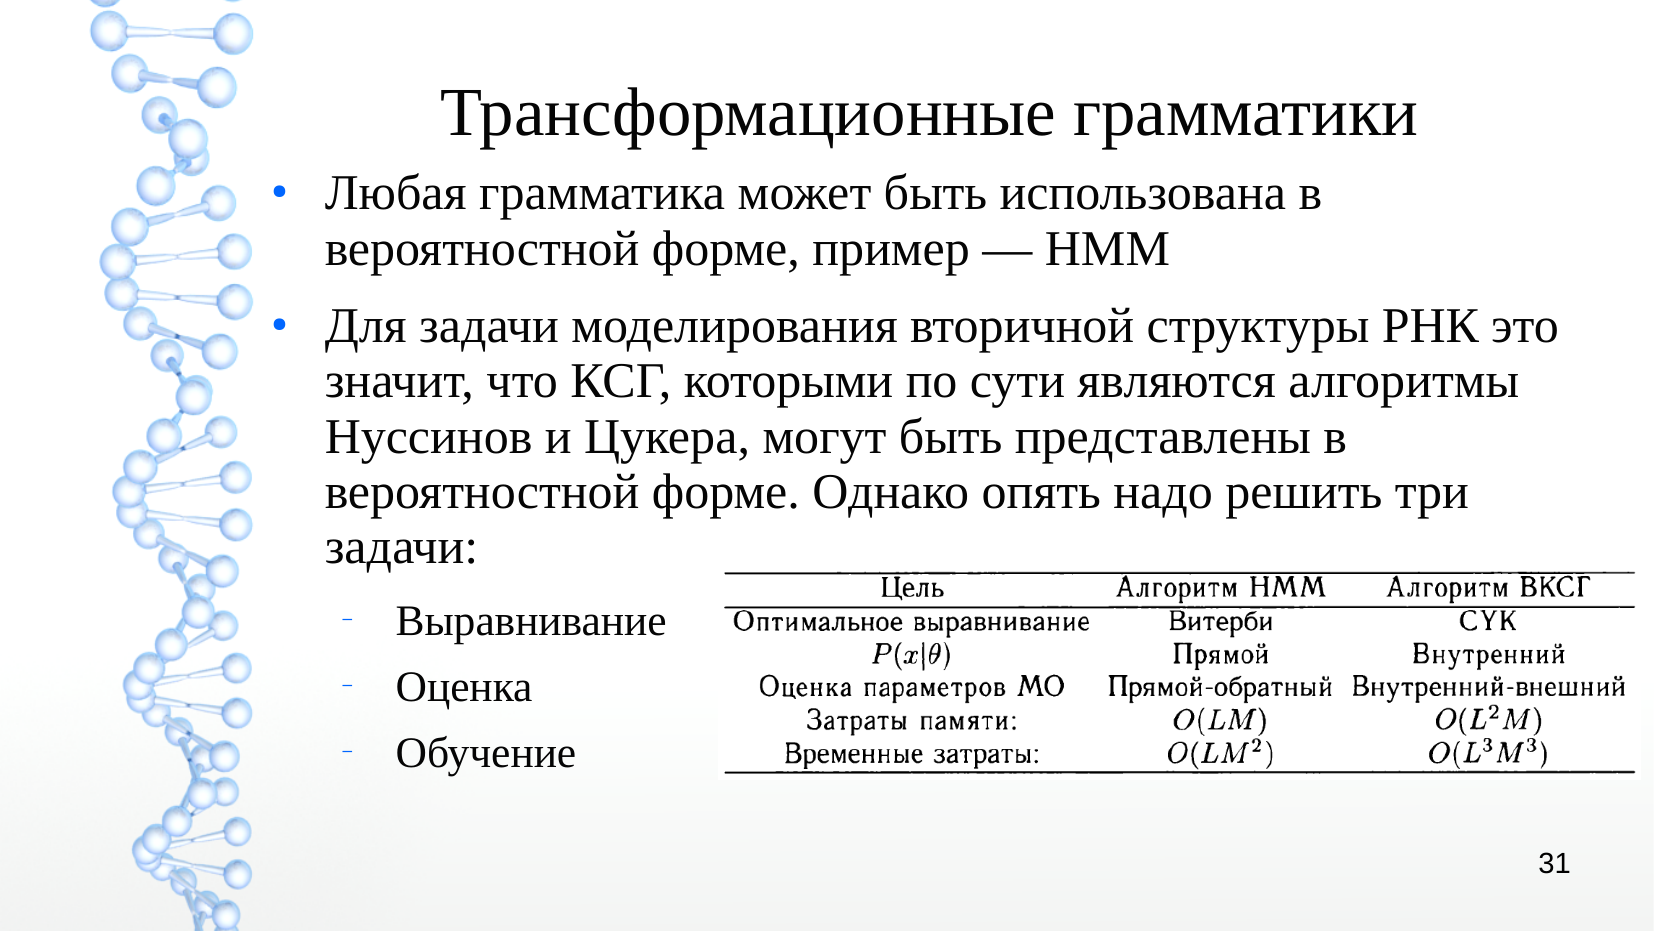

# Трансформационные грамматики
Любая грамматика может быть использована в вероятностной форме, пример — HMM
Для задачи моделирования вторичной структуры РНК это значит, что КСГ, которыми по сути являются алгоритмы Нуссинов и Цукера, могут быть представлены в вероятностной форме. Однако опять надо решить три задачи:
Выравнивание
Оценка
Обучение
31